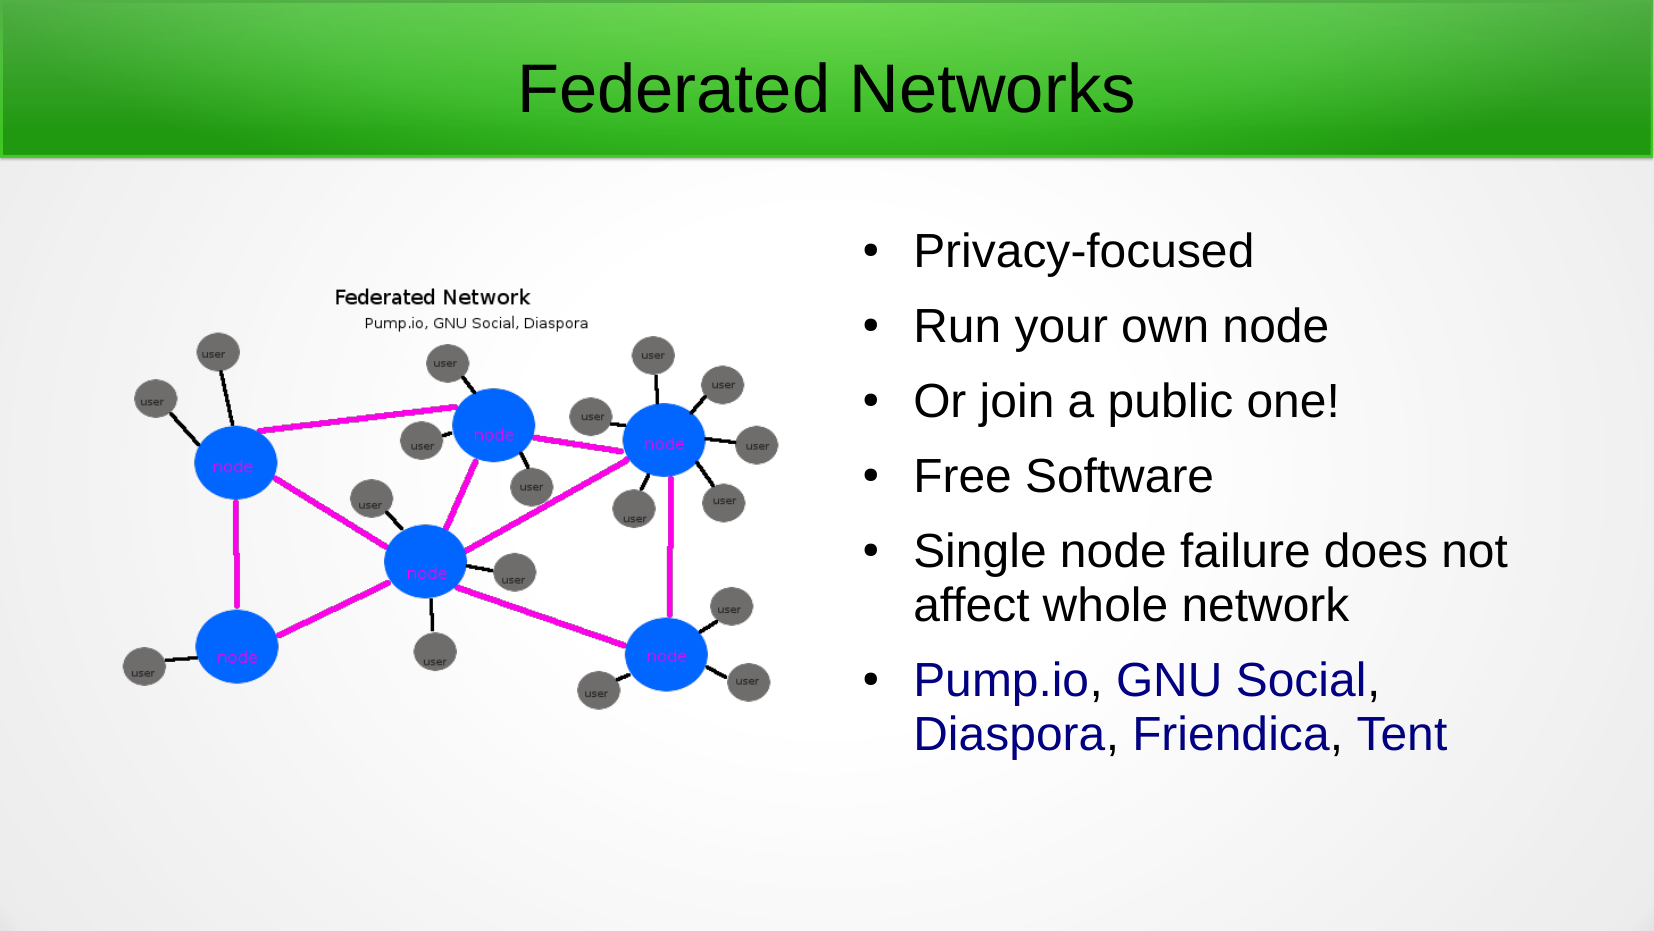

# Federated Networks
Privacy-focused
Run your own node
Or join a public one!
Free Software
Single node failure does not affect whole network
Pump.io, GNU Social, Diaspora, Friendica, Tent